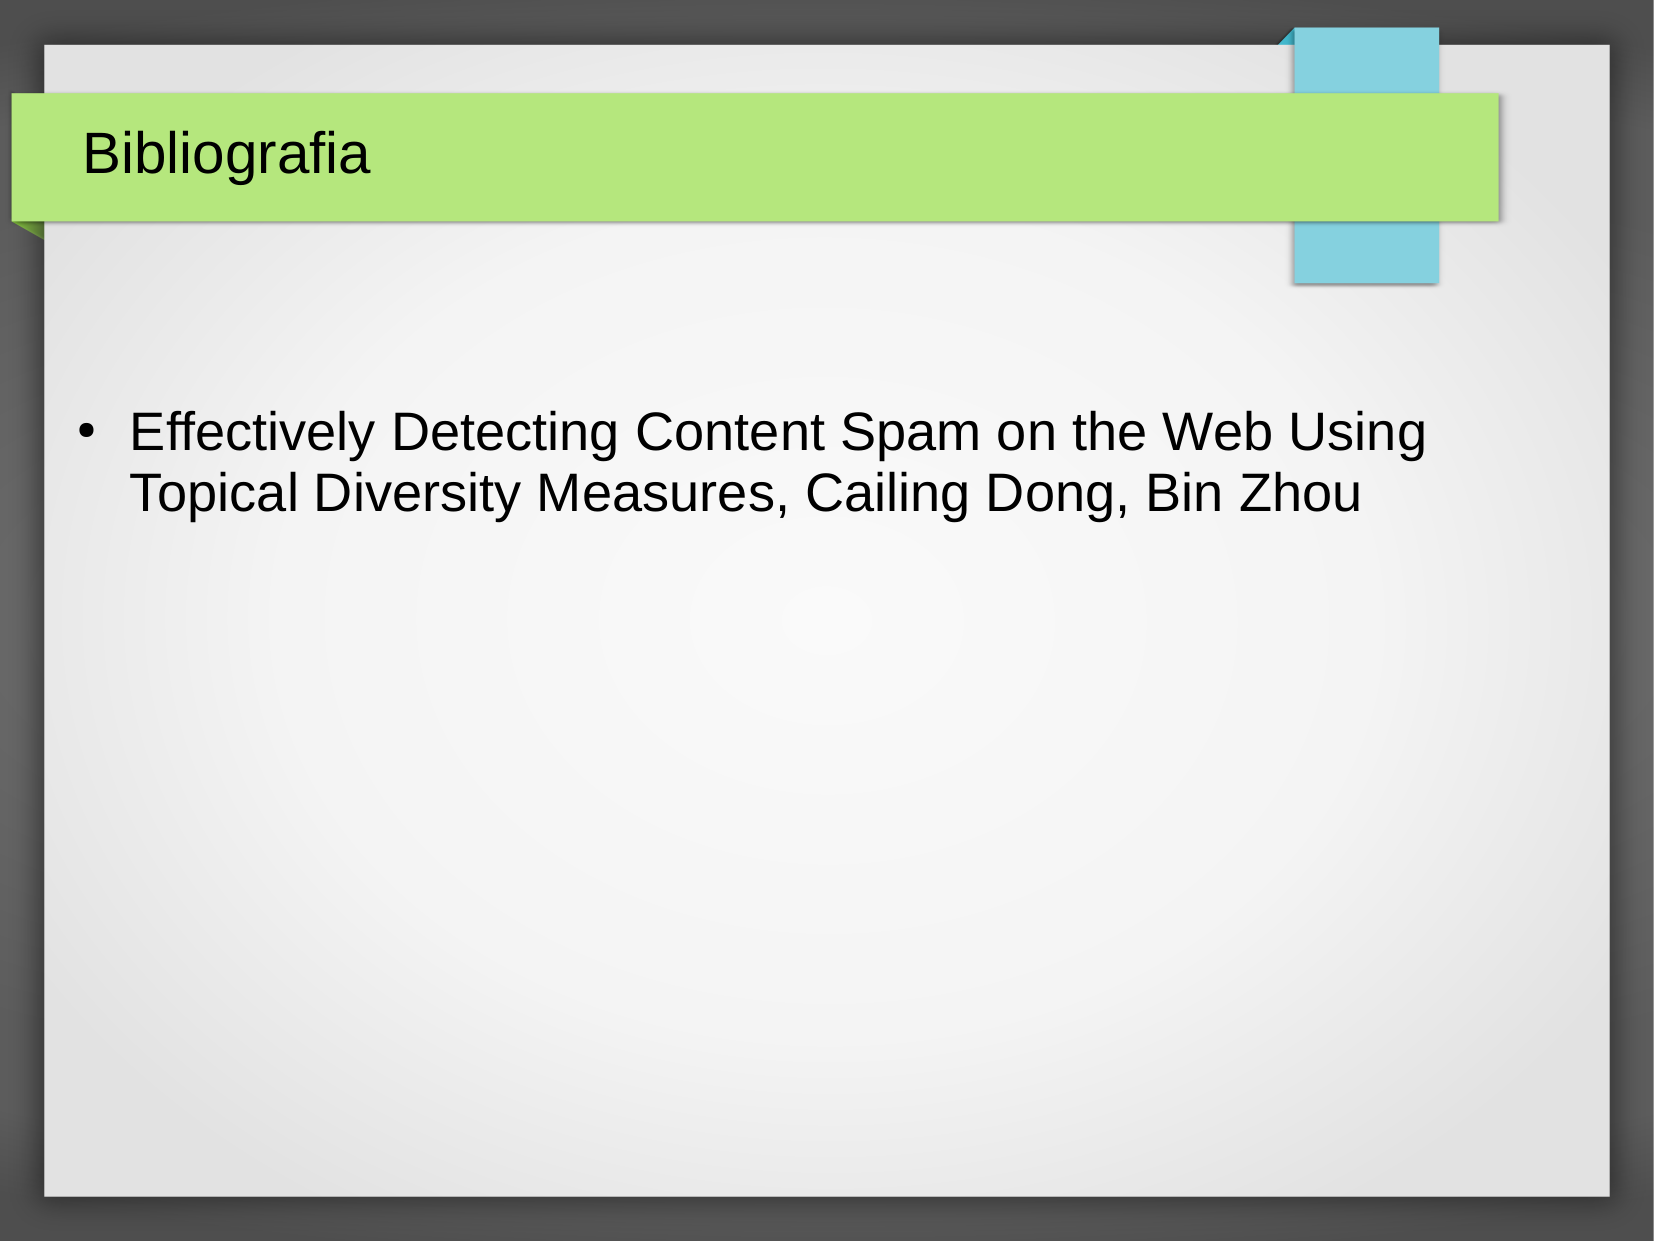

# Bibliografia
Effectively Detecting Content Spam on the Web Using Topical Diversity Measures, Cailing Dong, Bin Zhou